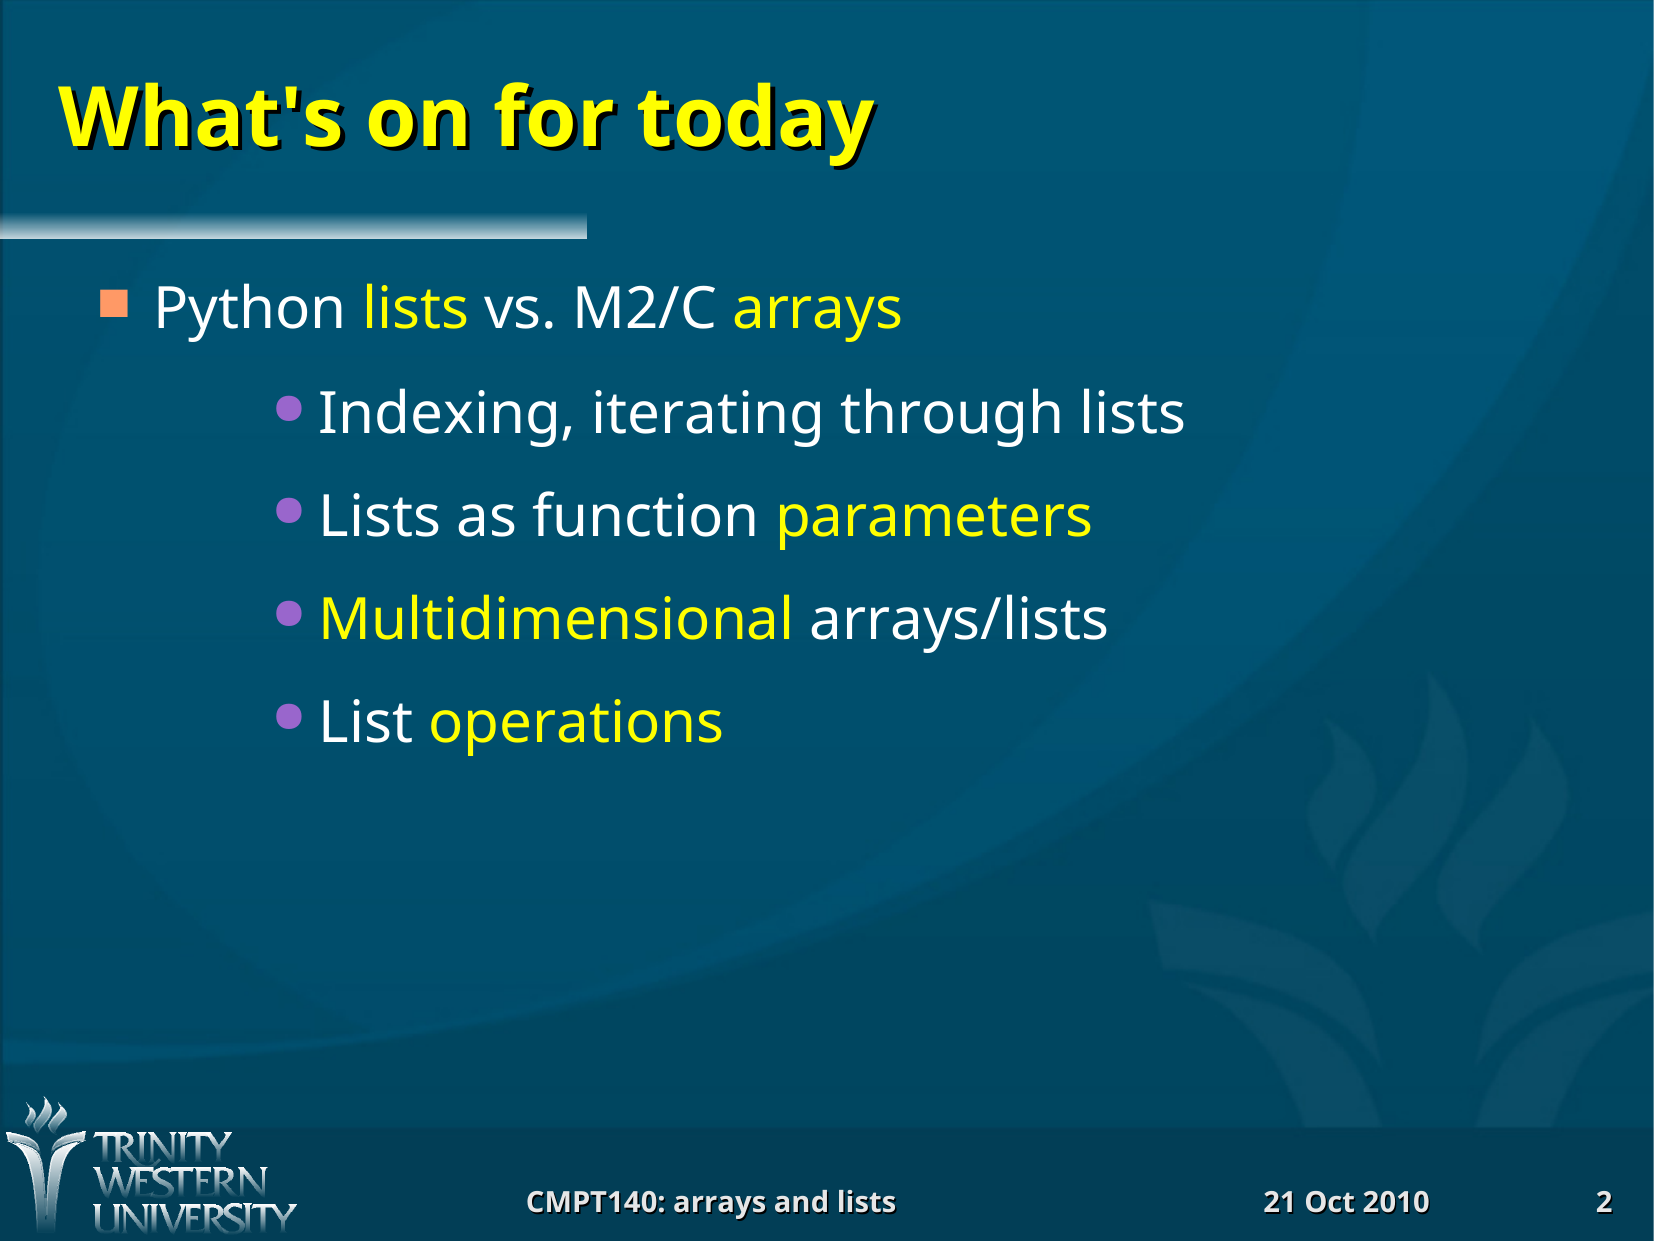

# What's on for today
Python lists vs. M2/C arrays
Indexing, iterating through lists
Lists as function parameters
Multidimensional arrays/lists
List operations
CMPT140: arrays and lists
21 Oct 2010
2